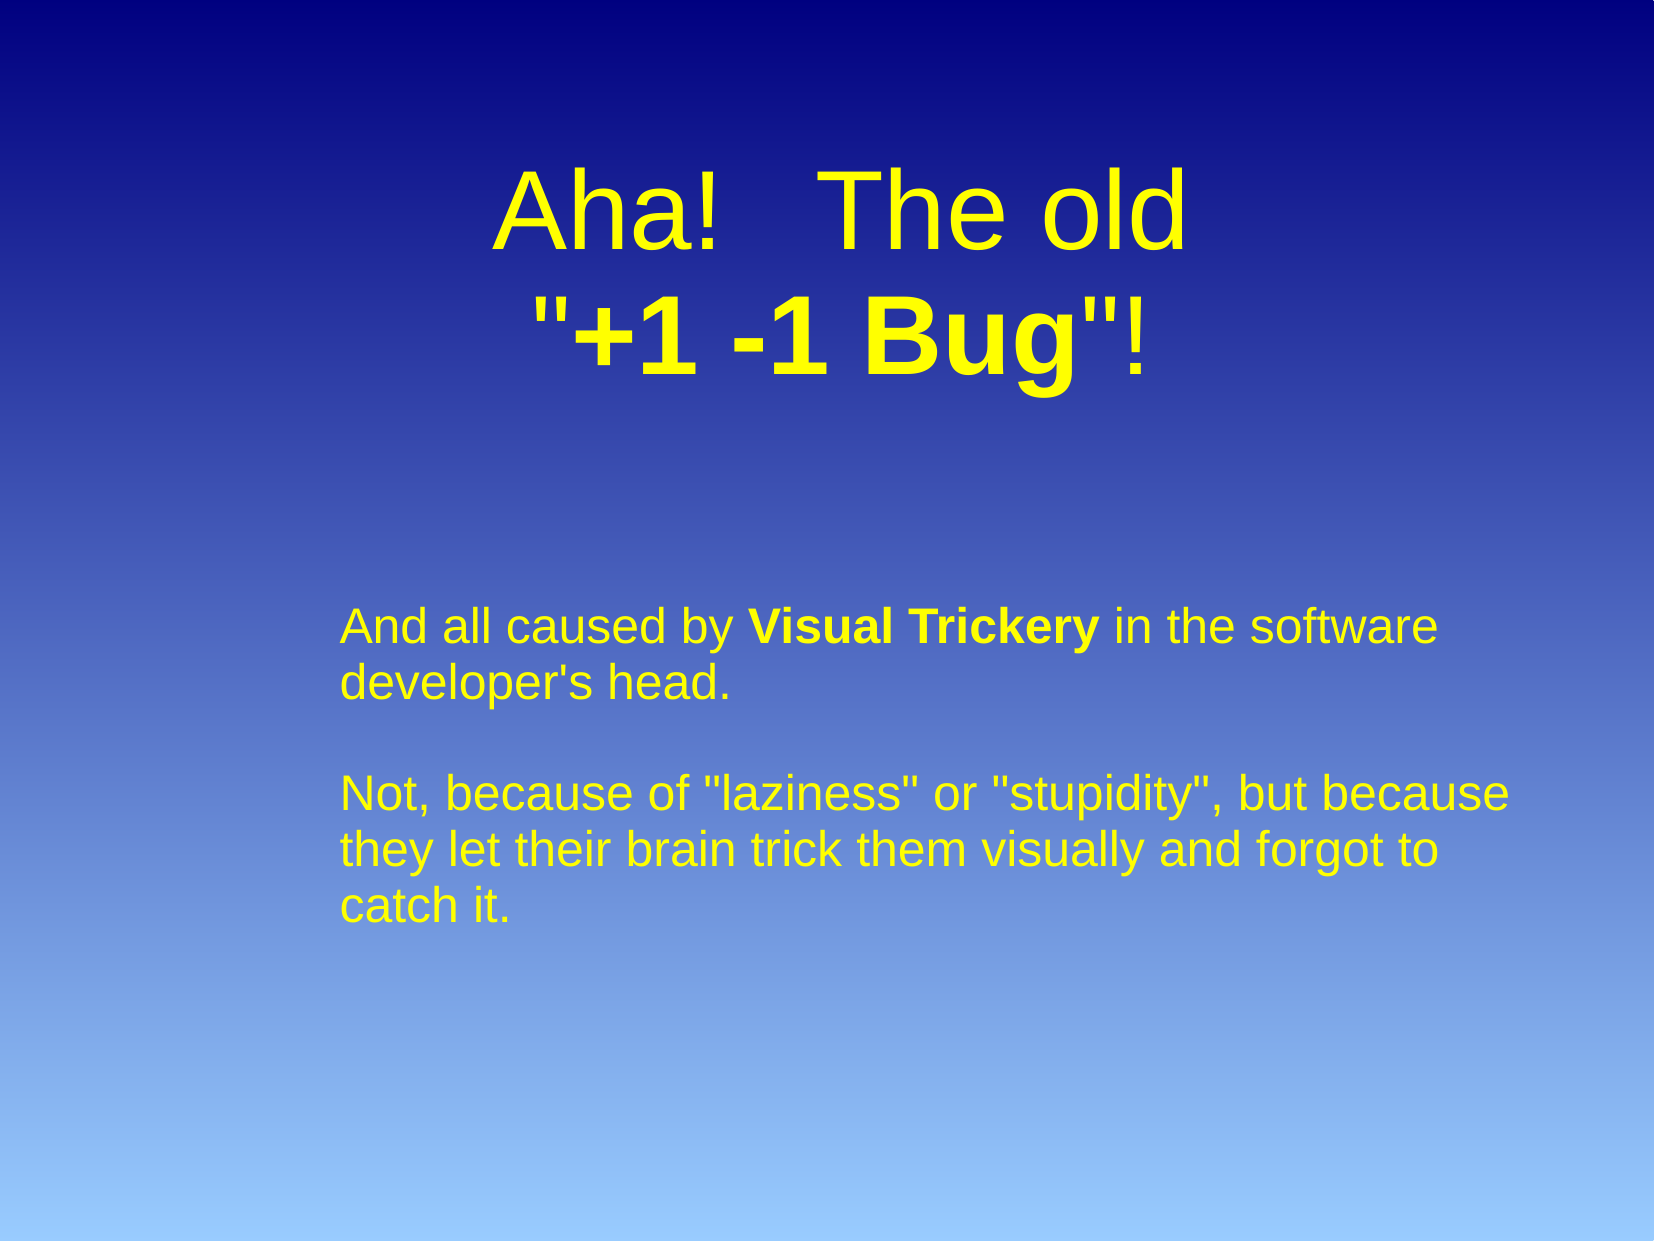

Aha! The old "+1 -1 Bug"!
And all caused by Visual Trickery in the software developer's head.
Not, because of "laziness" or "stupidity", but because they let their brain trick them visually and forgot to catch it.